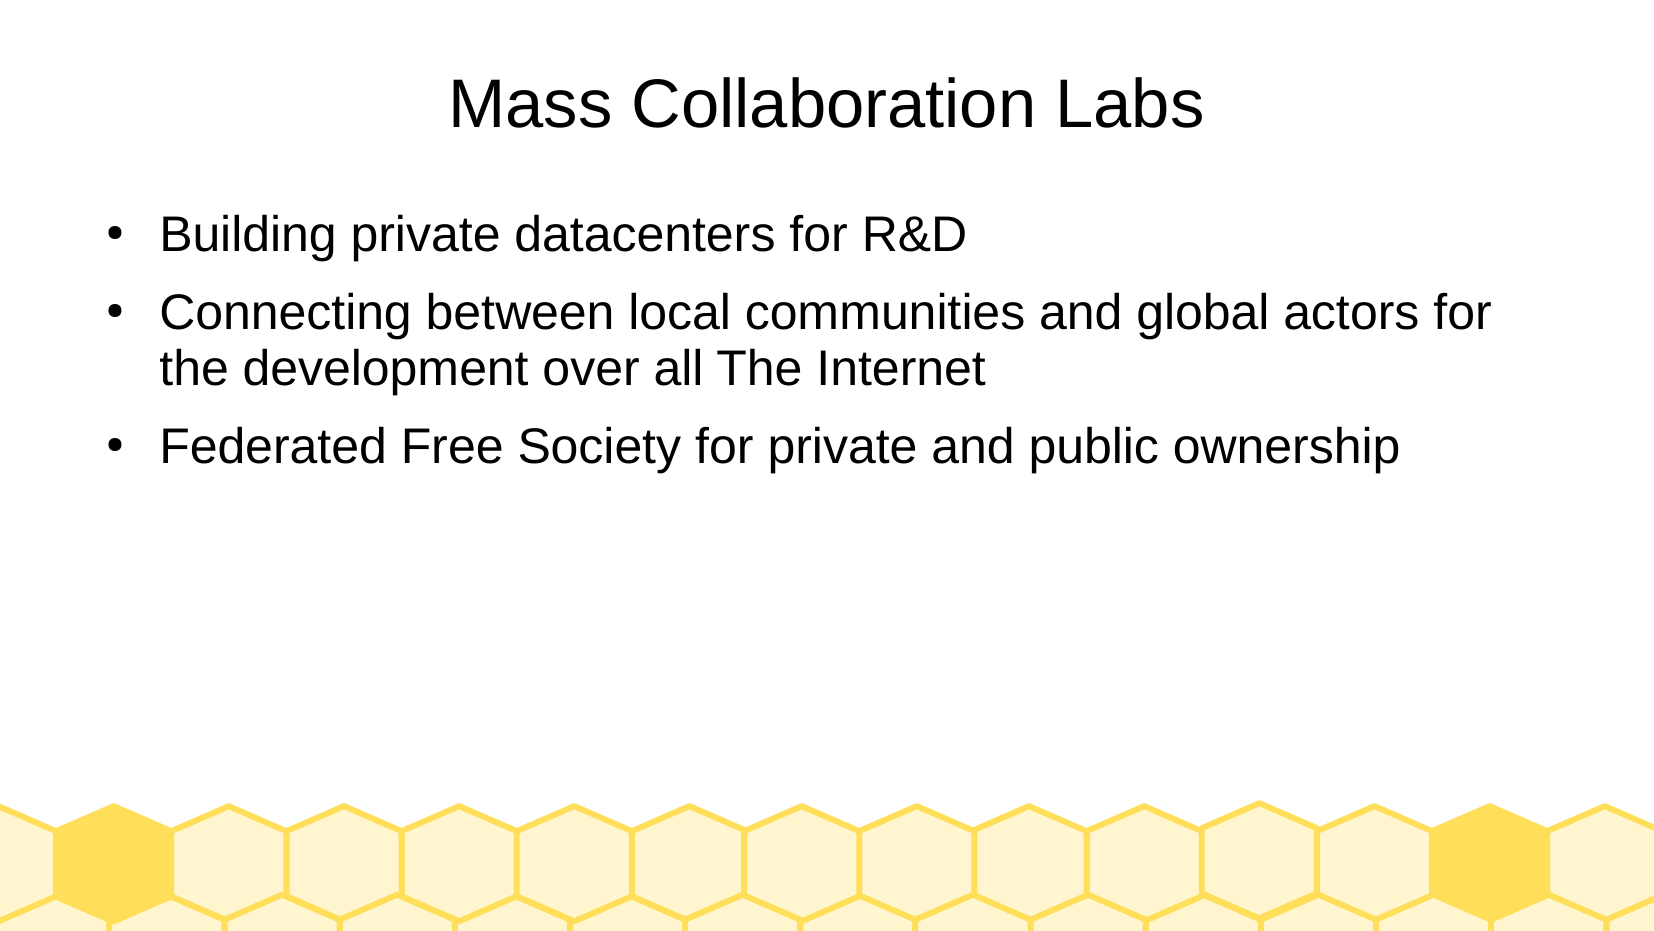

# Mass Collaboration Labs
Building private datacenters for R&D
Connecting between local communities and global actors for the development over all The Internet
Federated Free Society for private and public ownership